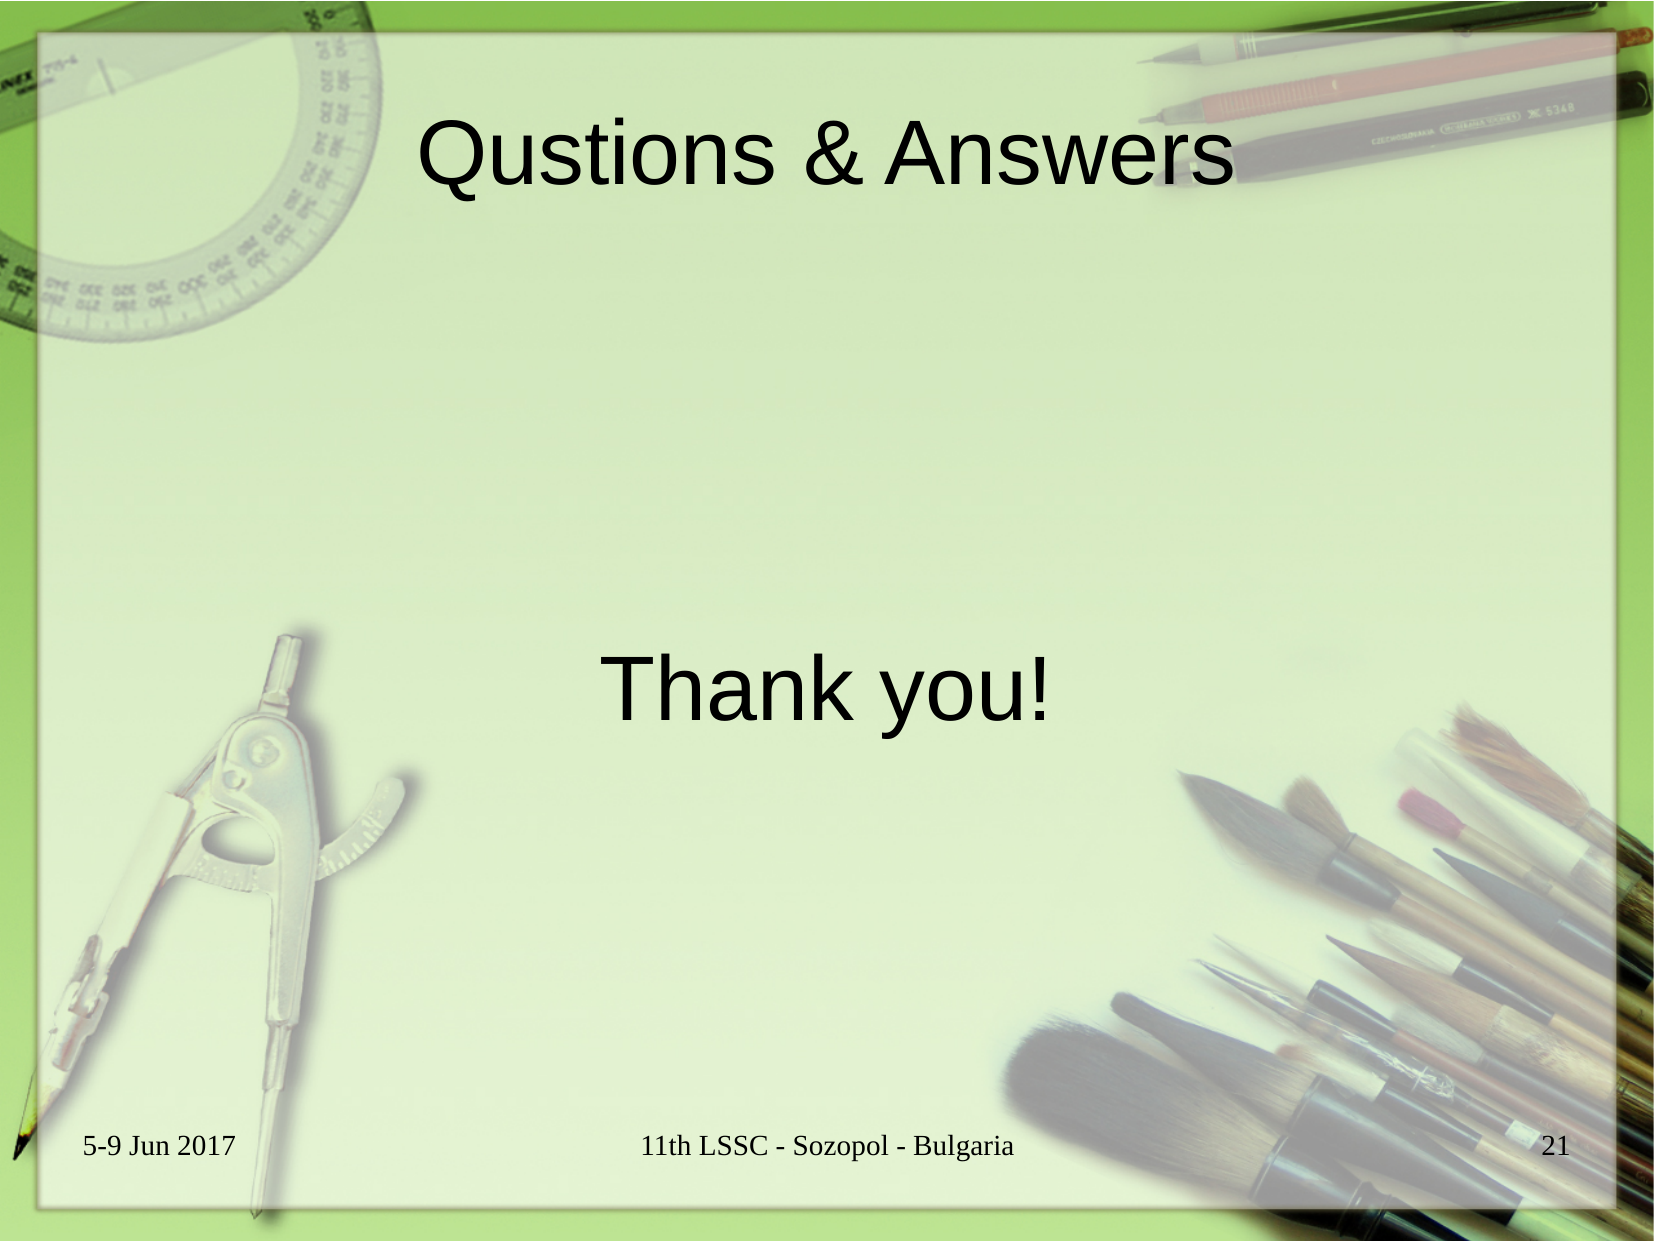

# Qustions & Answers
Thank you!
5-9 Jun 2017
11th LSSC - Sozopol - Bulgaria
21